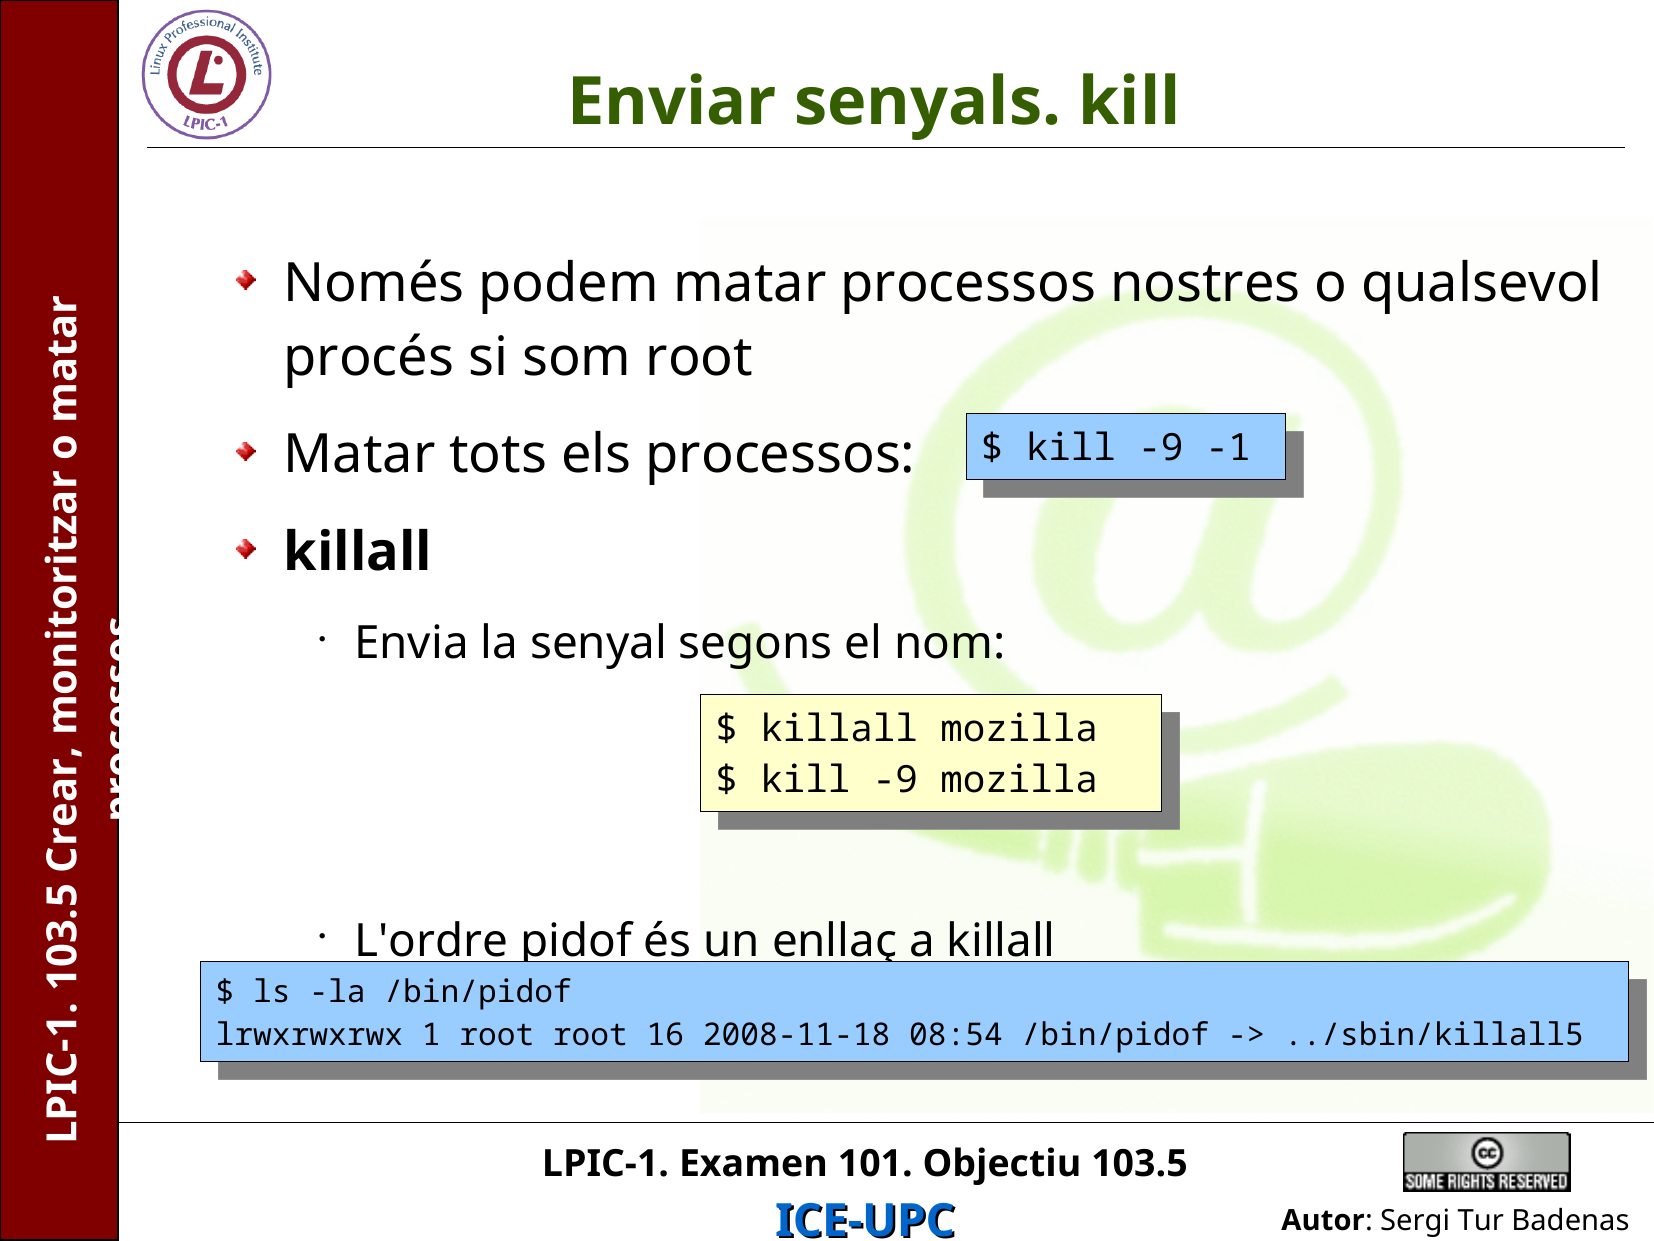

# Enviar senyals. kill
Només podem matar processos nostres o qualsevol procés si som root
Matar tots els processos:
killall
Envia la senyal segons el nom:
L'ordre pidof és un enllaç a killall
$ kill -9 -1
$ killall mozilla
$ kill -9 mozilla
$ ls -la /bin/pidof
lrwxrwxrwx 1 root root 16 2008-11-18 08:54 /bin/pidof -> ../sbin/killall5